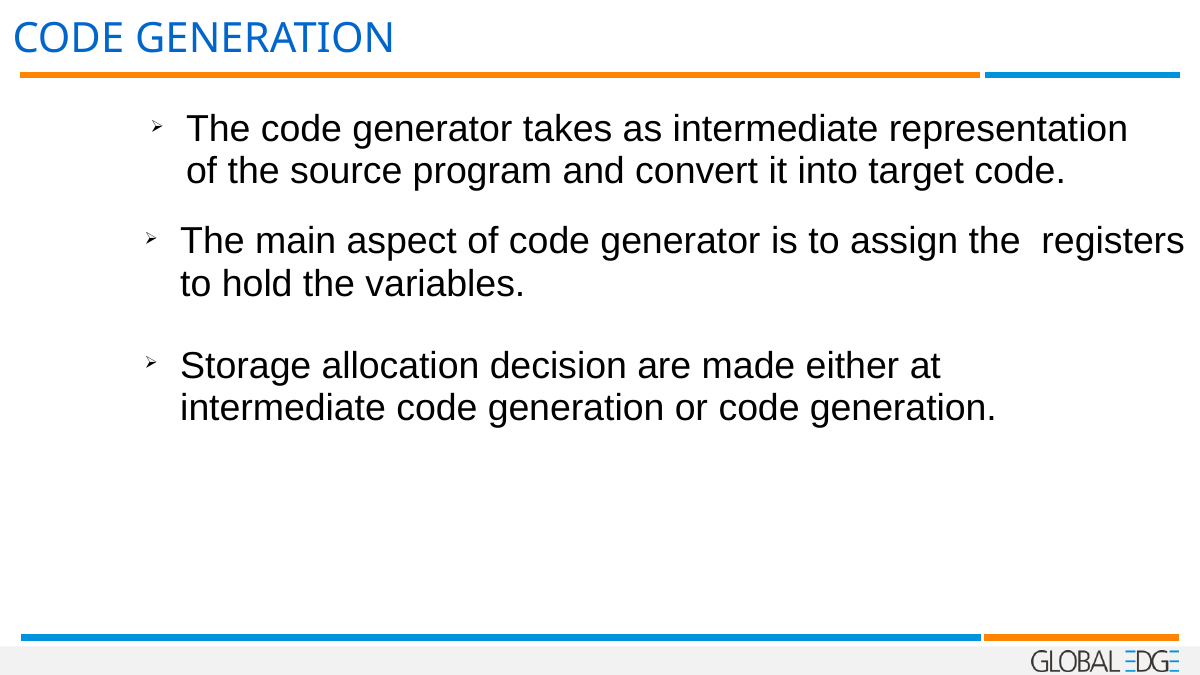

# CODE GENERATION
The code generator takes as intermediate representation of the source program and convert it into target code.
The main aspect of code generator is to assign the registers to hold the variables.
Storage allocation decision are made either at intermediate code generation or code generation.